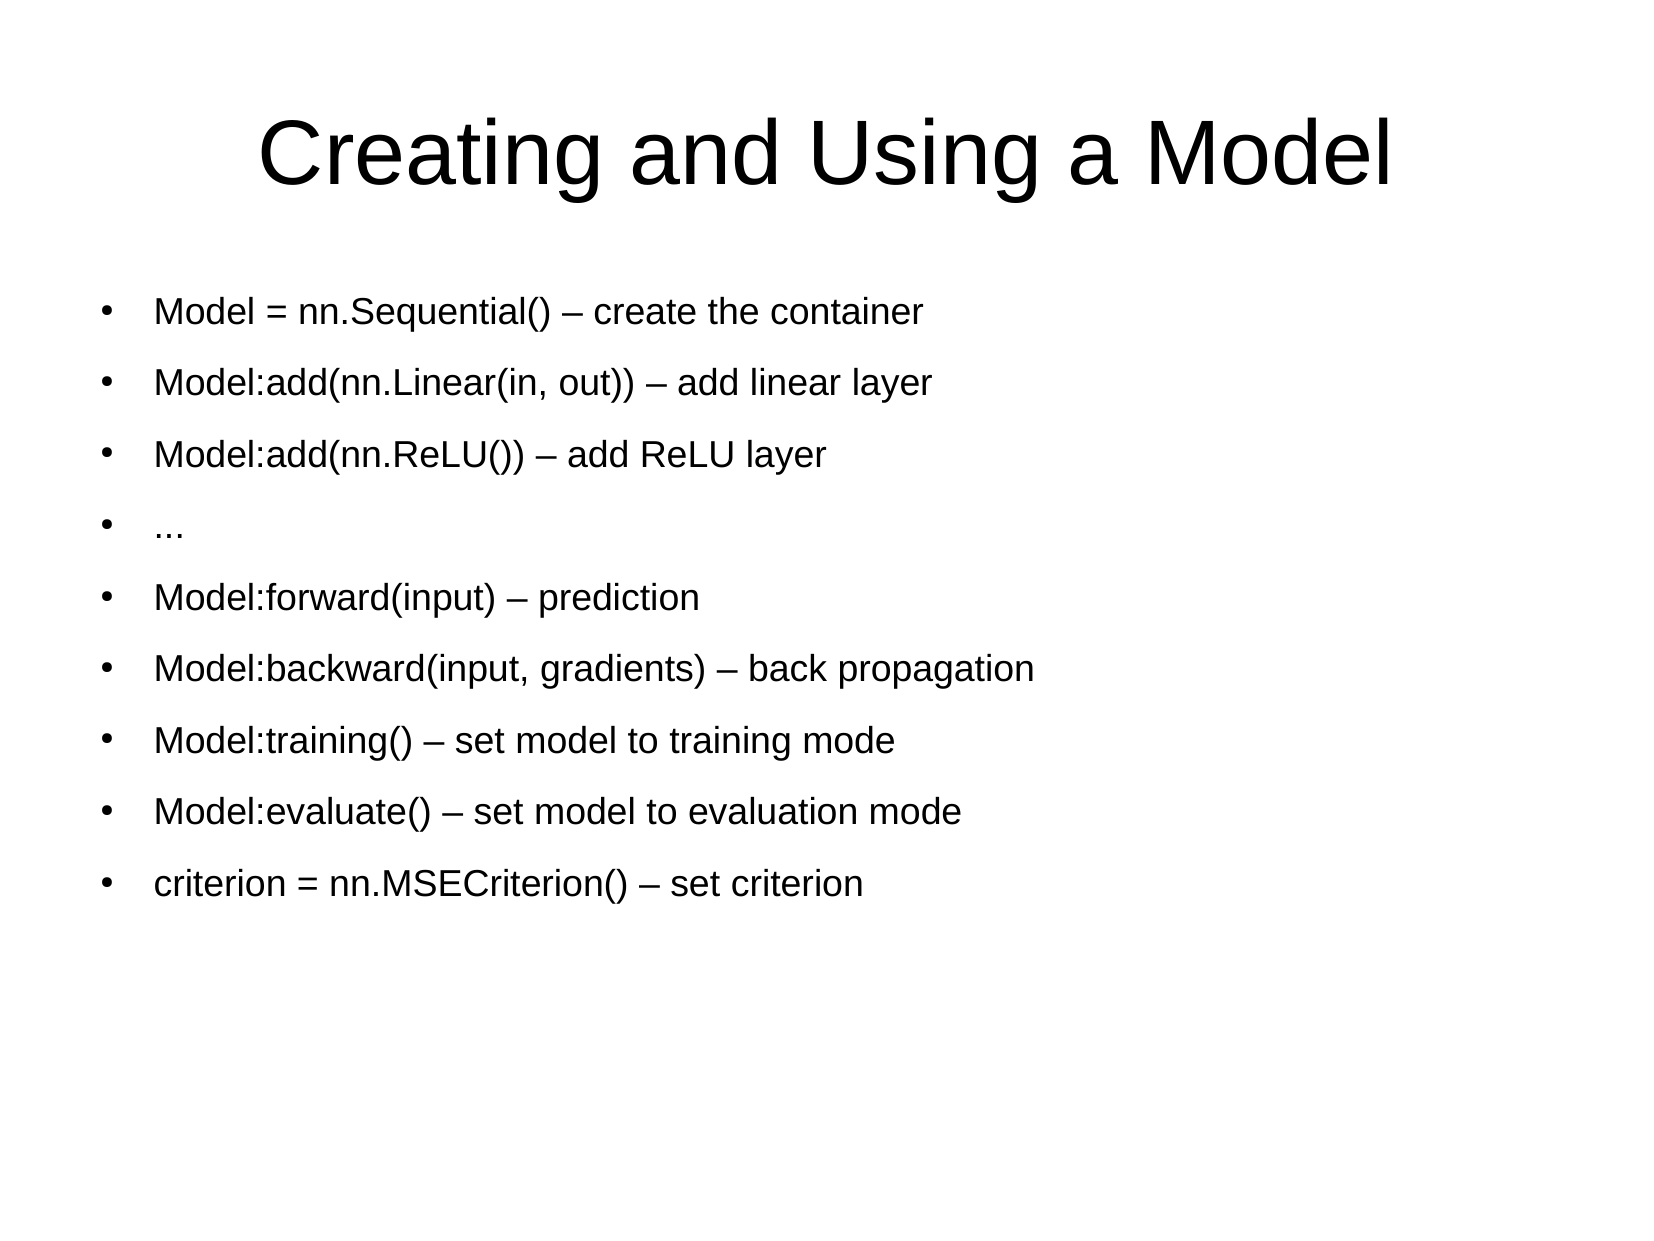

# Creating and Using a Model
Model = nn.Sequential() – create the container
Model:add(nn.Linear(in, out)) – add linear layer
Model:add(nn.ReLU()) – add ReLU layer
...
Model:forward(input) – prediction
Model:backward(input, gradients) – back propagation
Model:training() – set model to training mode
Model:evaluate() – set model to evaluation mode
criterion = nn.MSECriterion() – set criterion